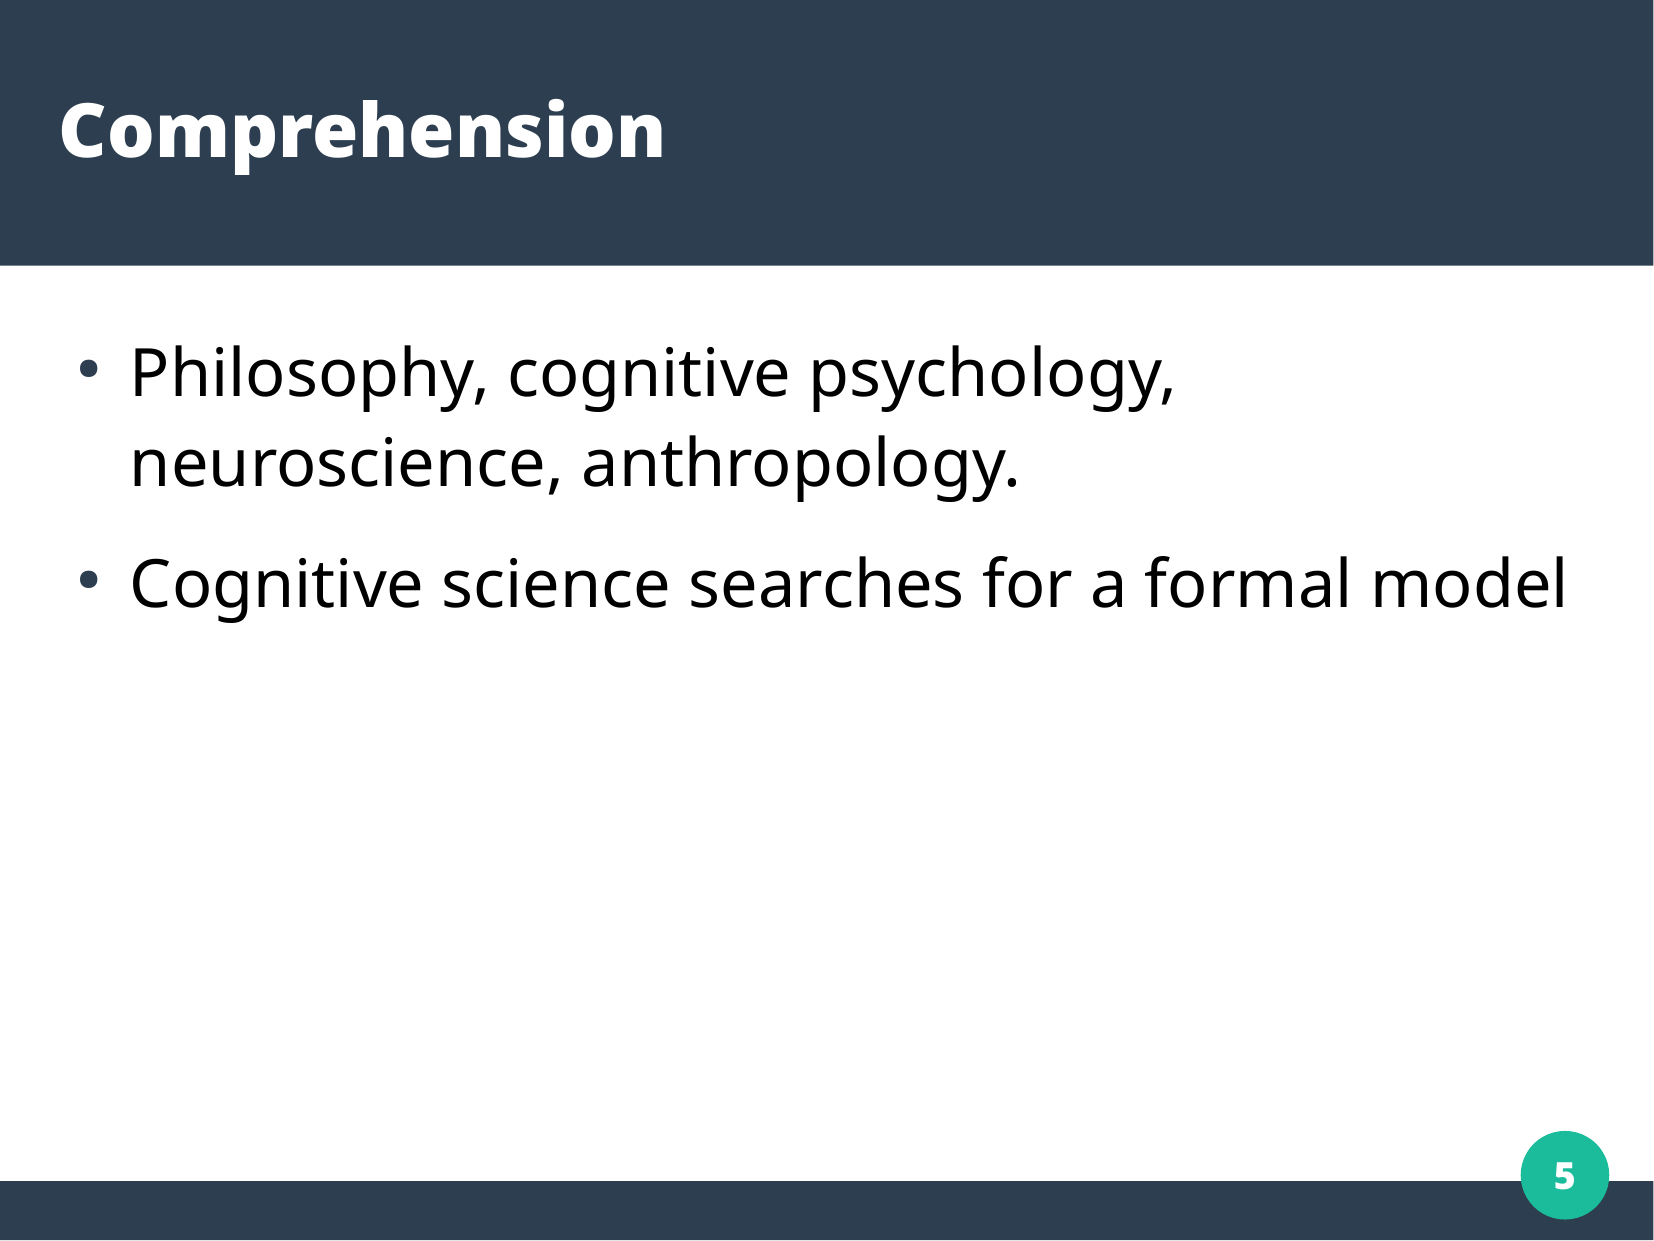

# Comprehension
Philosophy, cognitive psychology, neuroscience, anthropology.
Cognitive science searches for a formal model
5